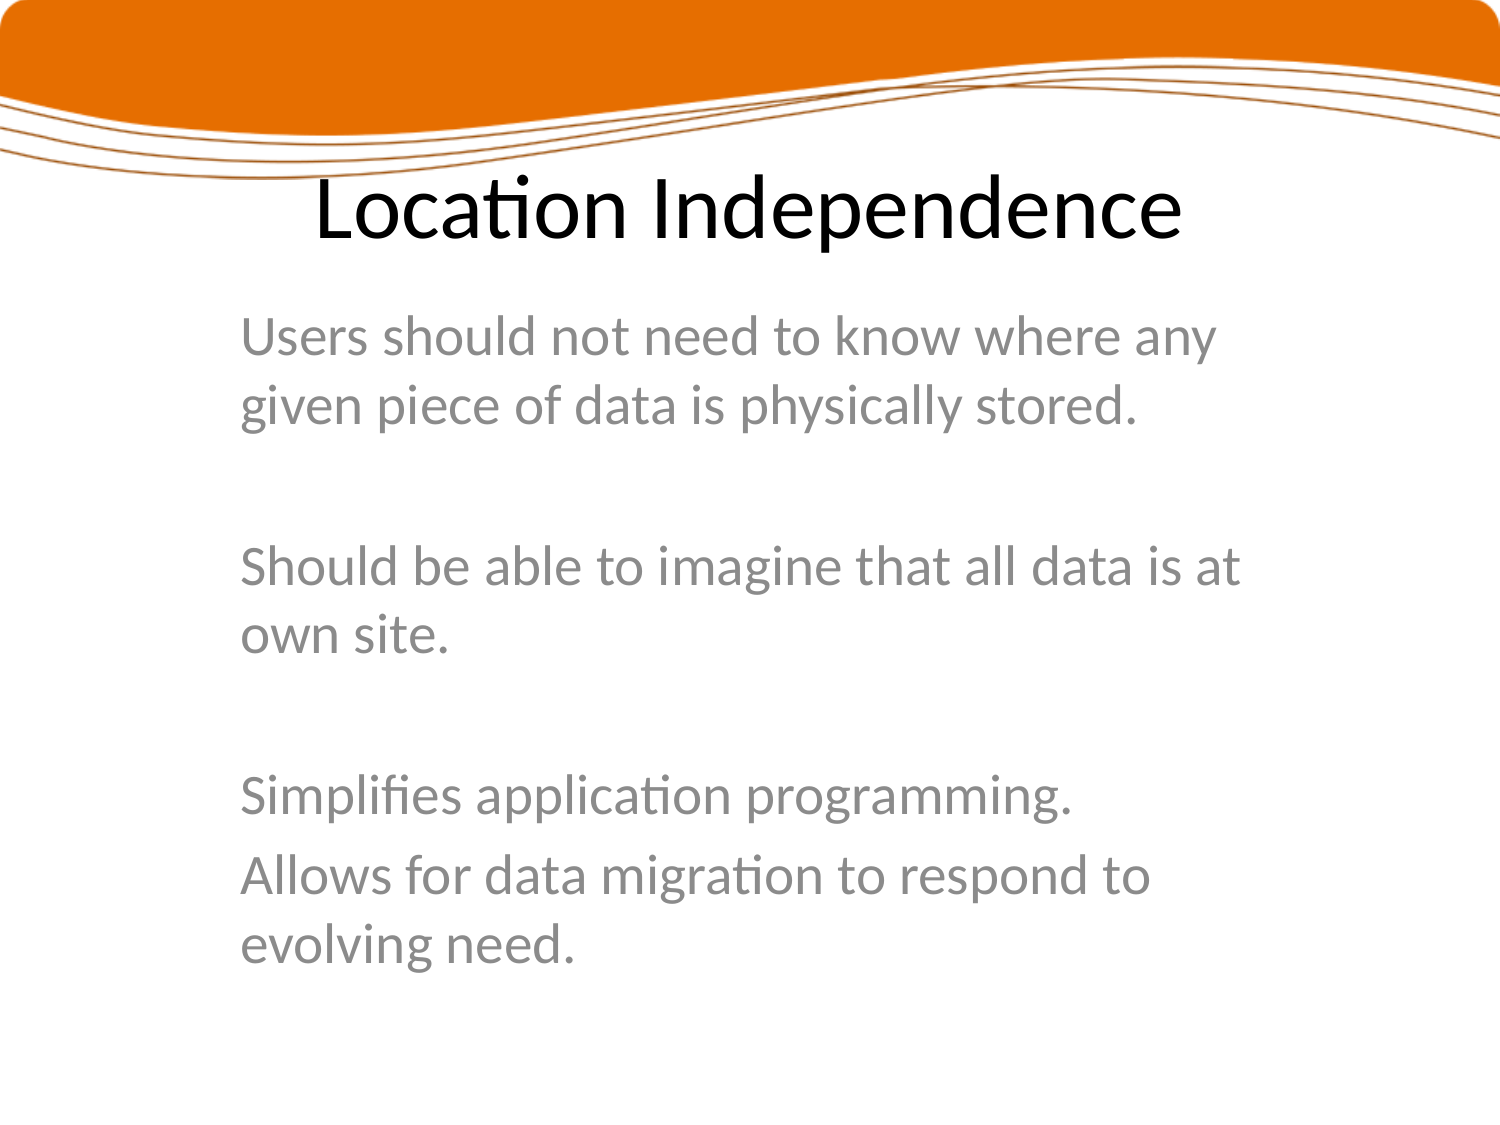

Location Independence
# Users should not need to know where any given piece of data is physically stored.
Should be able to imagine that all data is at own site.
Simplifies application programming.
Allows for data migration to respond to evolving need.